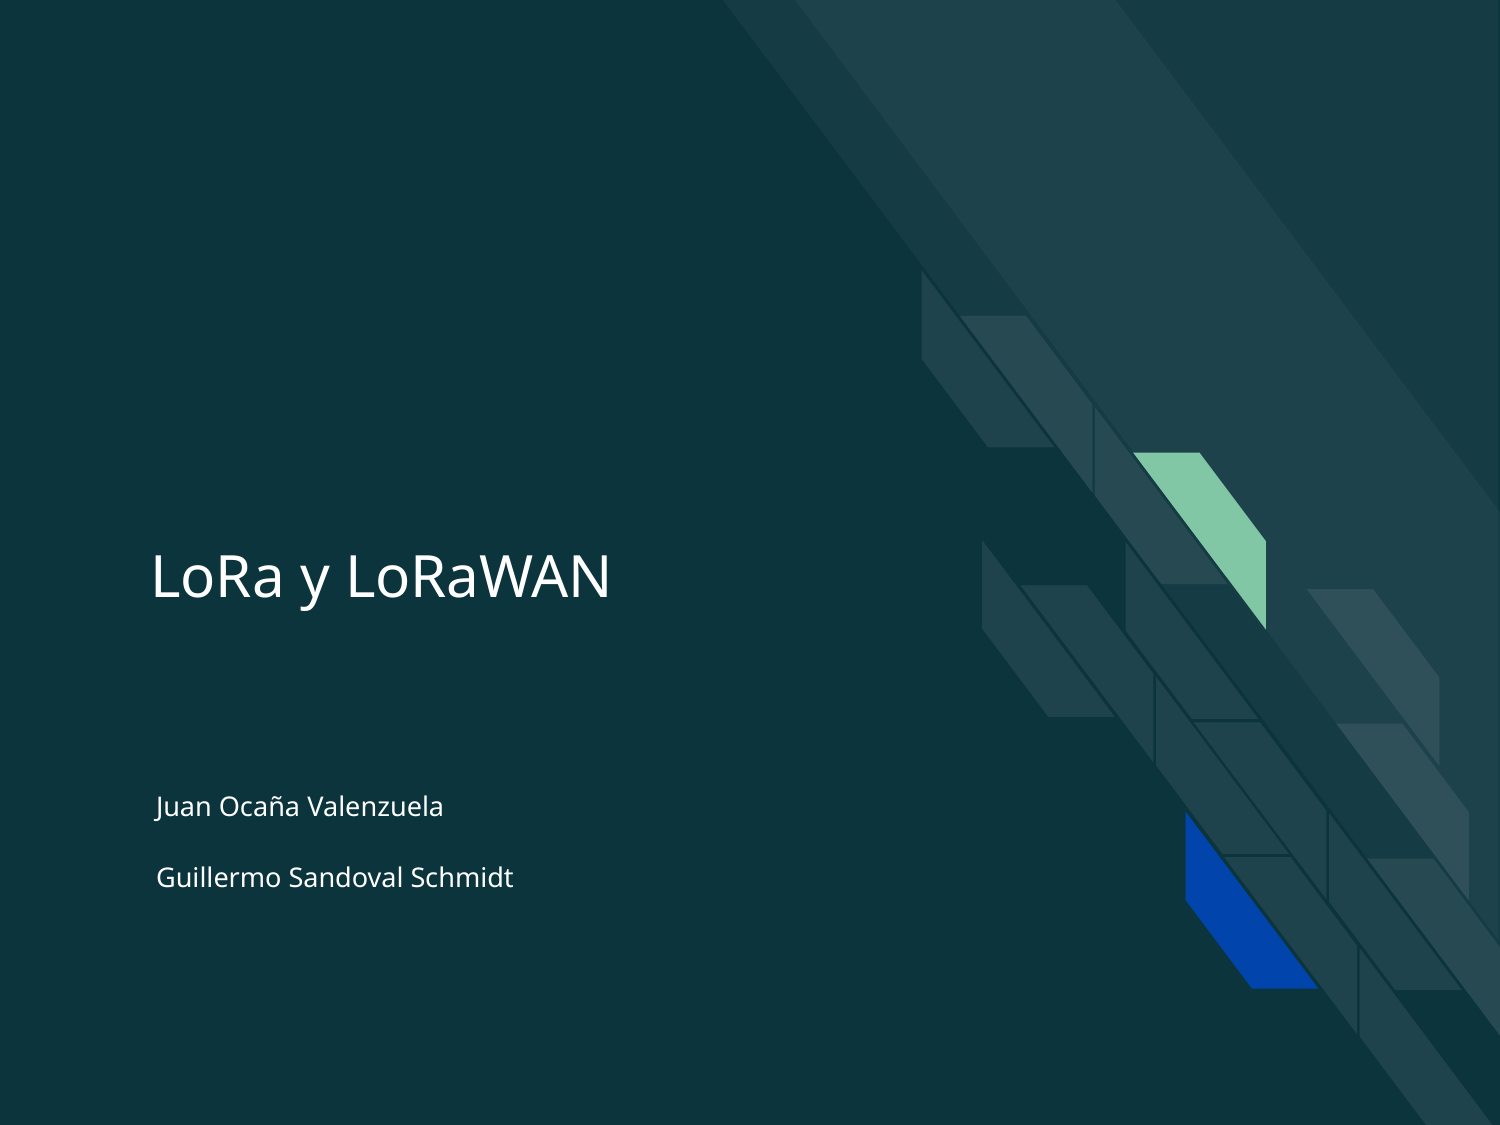

# LoRa y LoRaWAN
Juan Ocaña Valenzuela
Guillermo Sandoval Schmidt